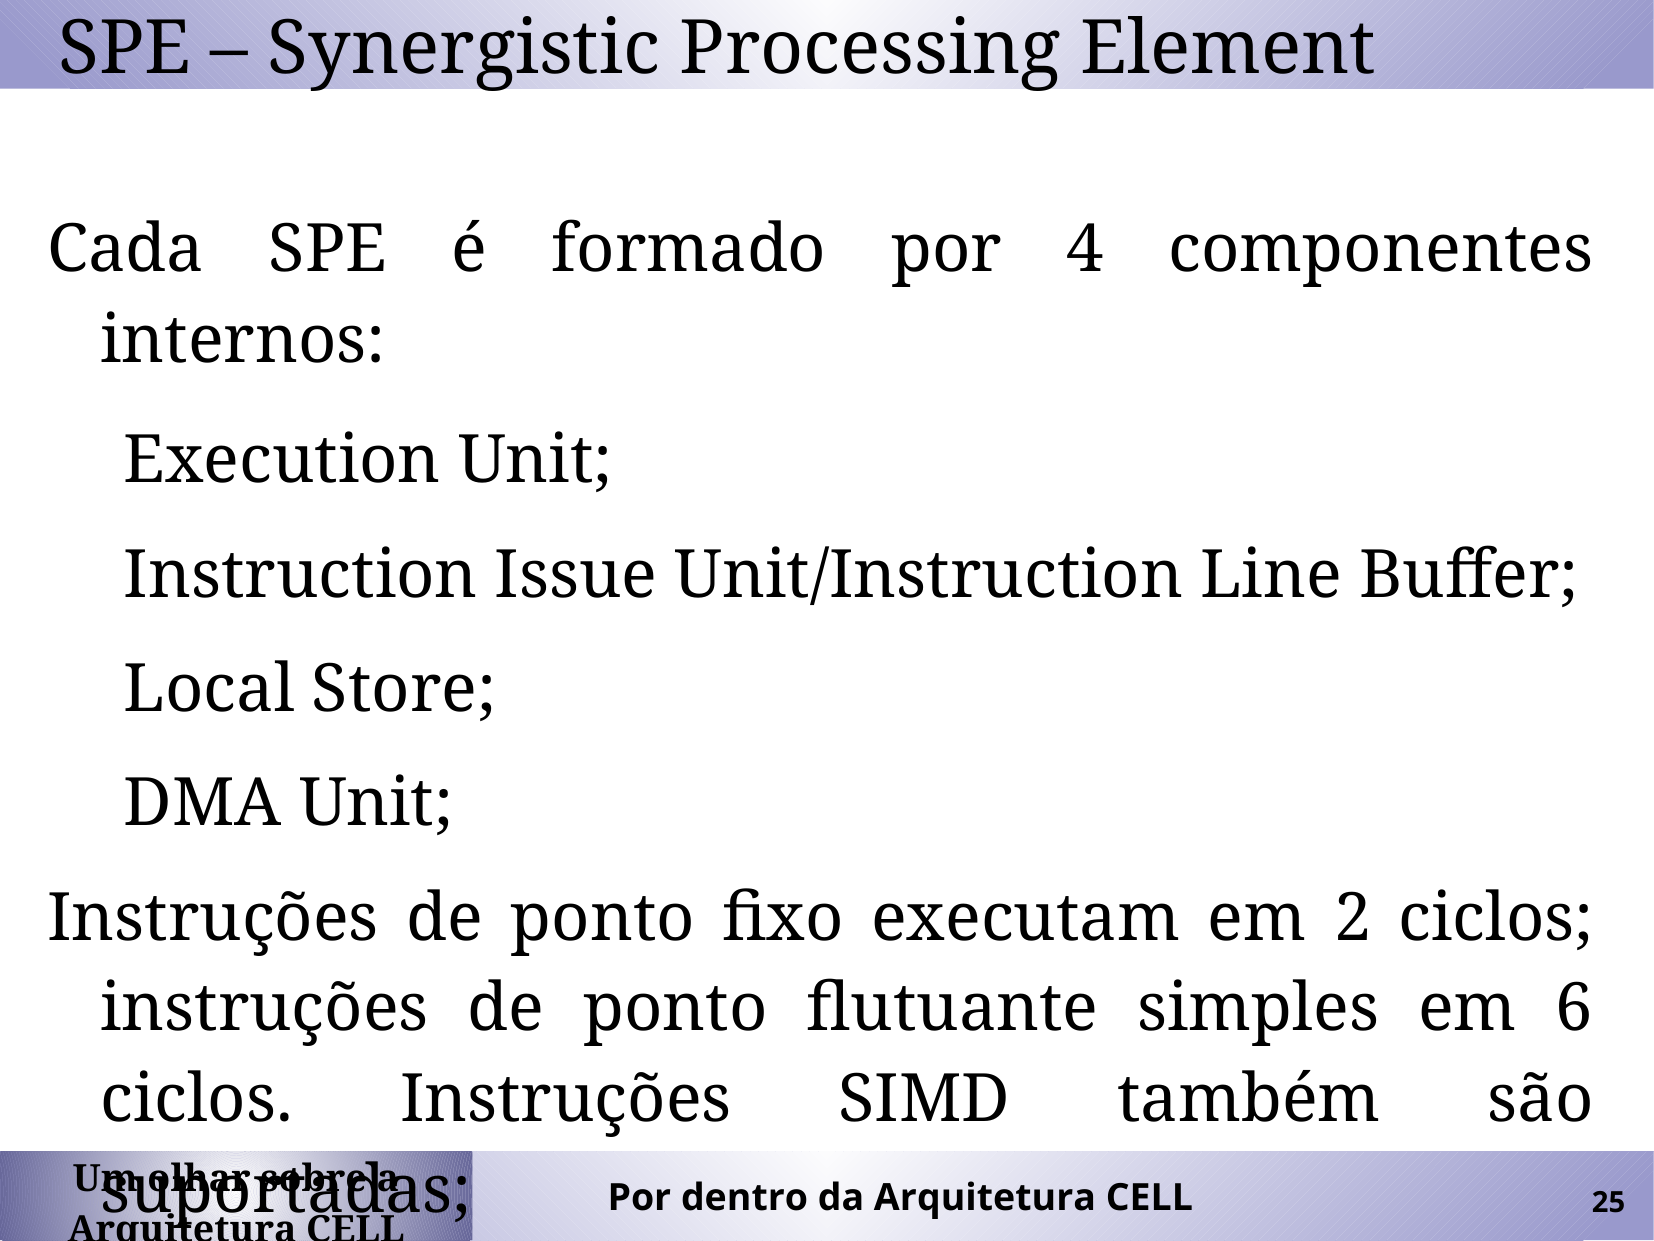

# SPE – Synergistic Processing Element
Cada SPE é formado por 4 componentes internos:
Execution Unit;
Instruction Issue Unit/Instruction Line Buffer;
Local Store;
DMA Unit;
Instruções de ponto fixo executam em 2 ciclos; instruções de ponto flutuante simples em 6 ciclos. Instruções SIMD também são suportadas;
Por dentro da Arquitetura CELL
25